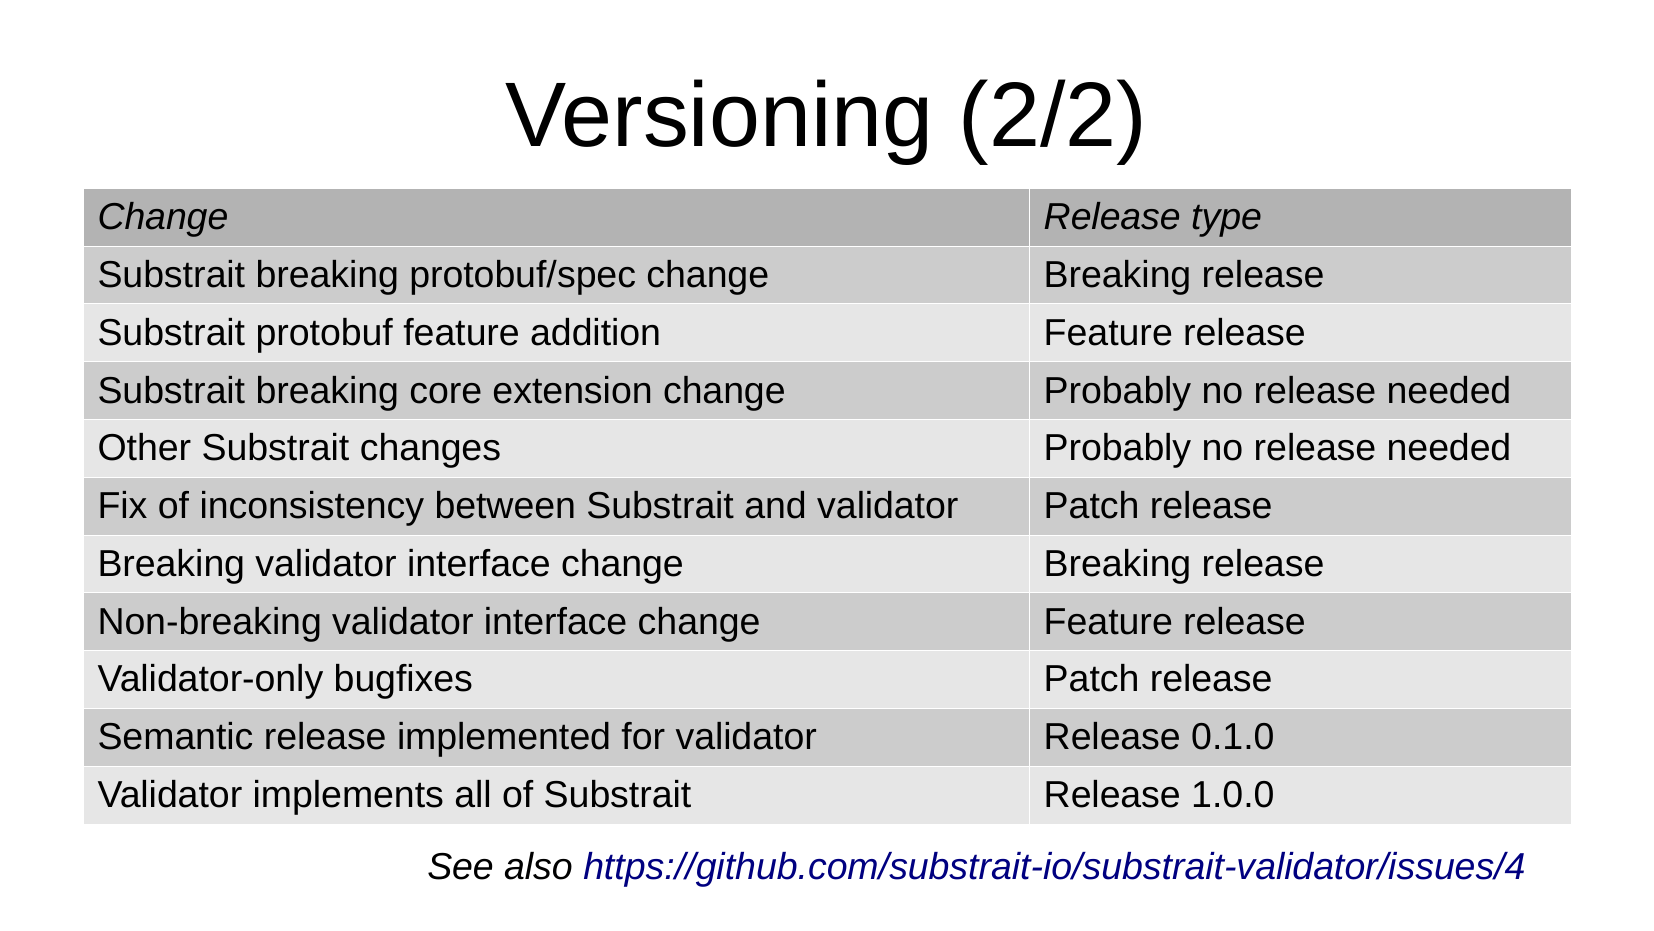

# Versioning (2/2)
| Change | Release type |
| --- | --- |
| Substrait breaking protobuf/spec change | Breaking release |
| Substrait protobuf feature addition | Feature release |
| Substrait breaking core extension change | Probably no release needed |
| Other Substrait changes | Probably no release needed |
| Fix of inconsistency between Substrait and validator | Patch release |
| Breaking validator interface change | Breaking release |
| Non-breaking validator interface change | Feature release |
| Validator-only bugfixes | Patch release |
| Semantic release implemented for validator | Release 0.1.0 |
| Validator implements all of Substrait | Release 1.0.0 |
See also https://github.com/substrait-io/substrait-validator/issues/4